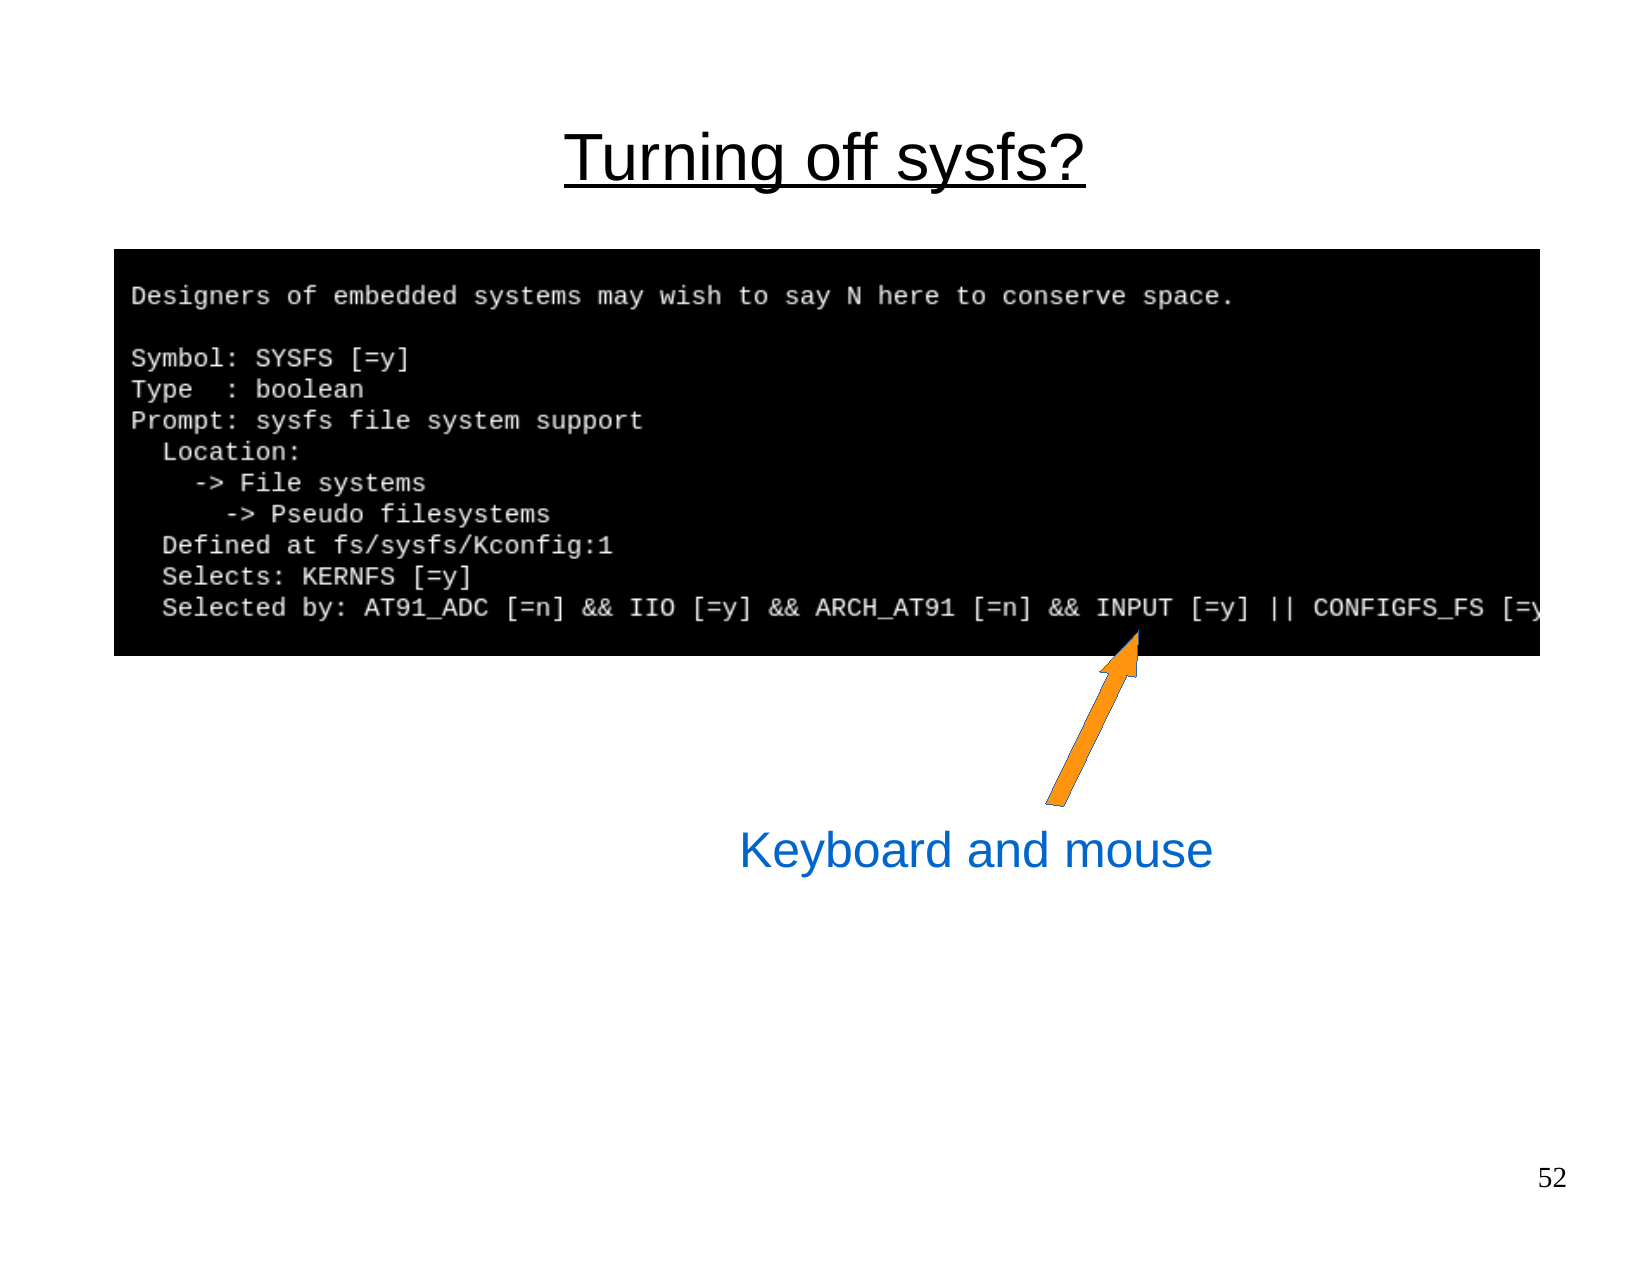

# Turning off sysfs?
Keyboard and mouse
52